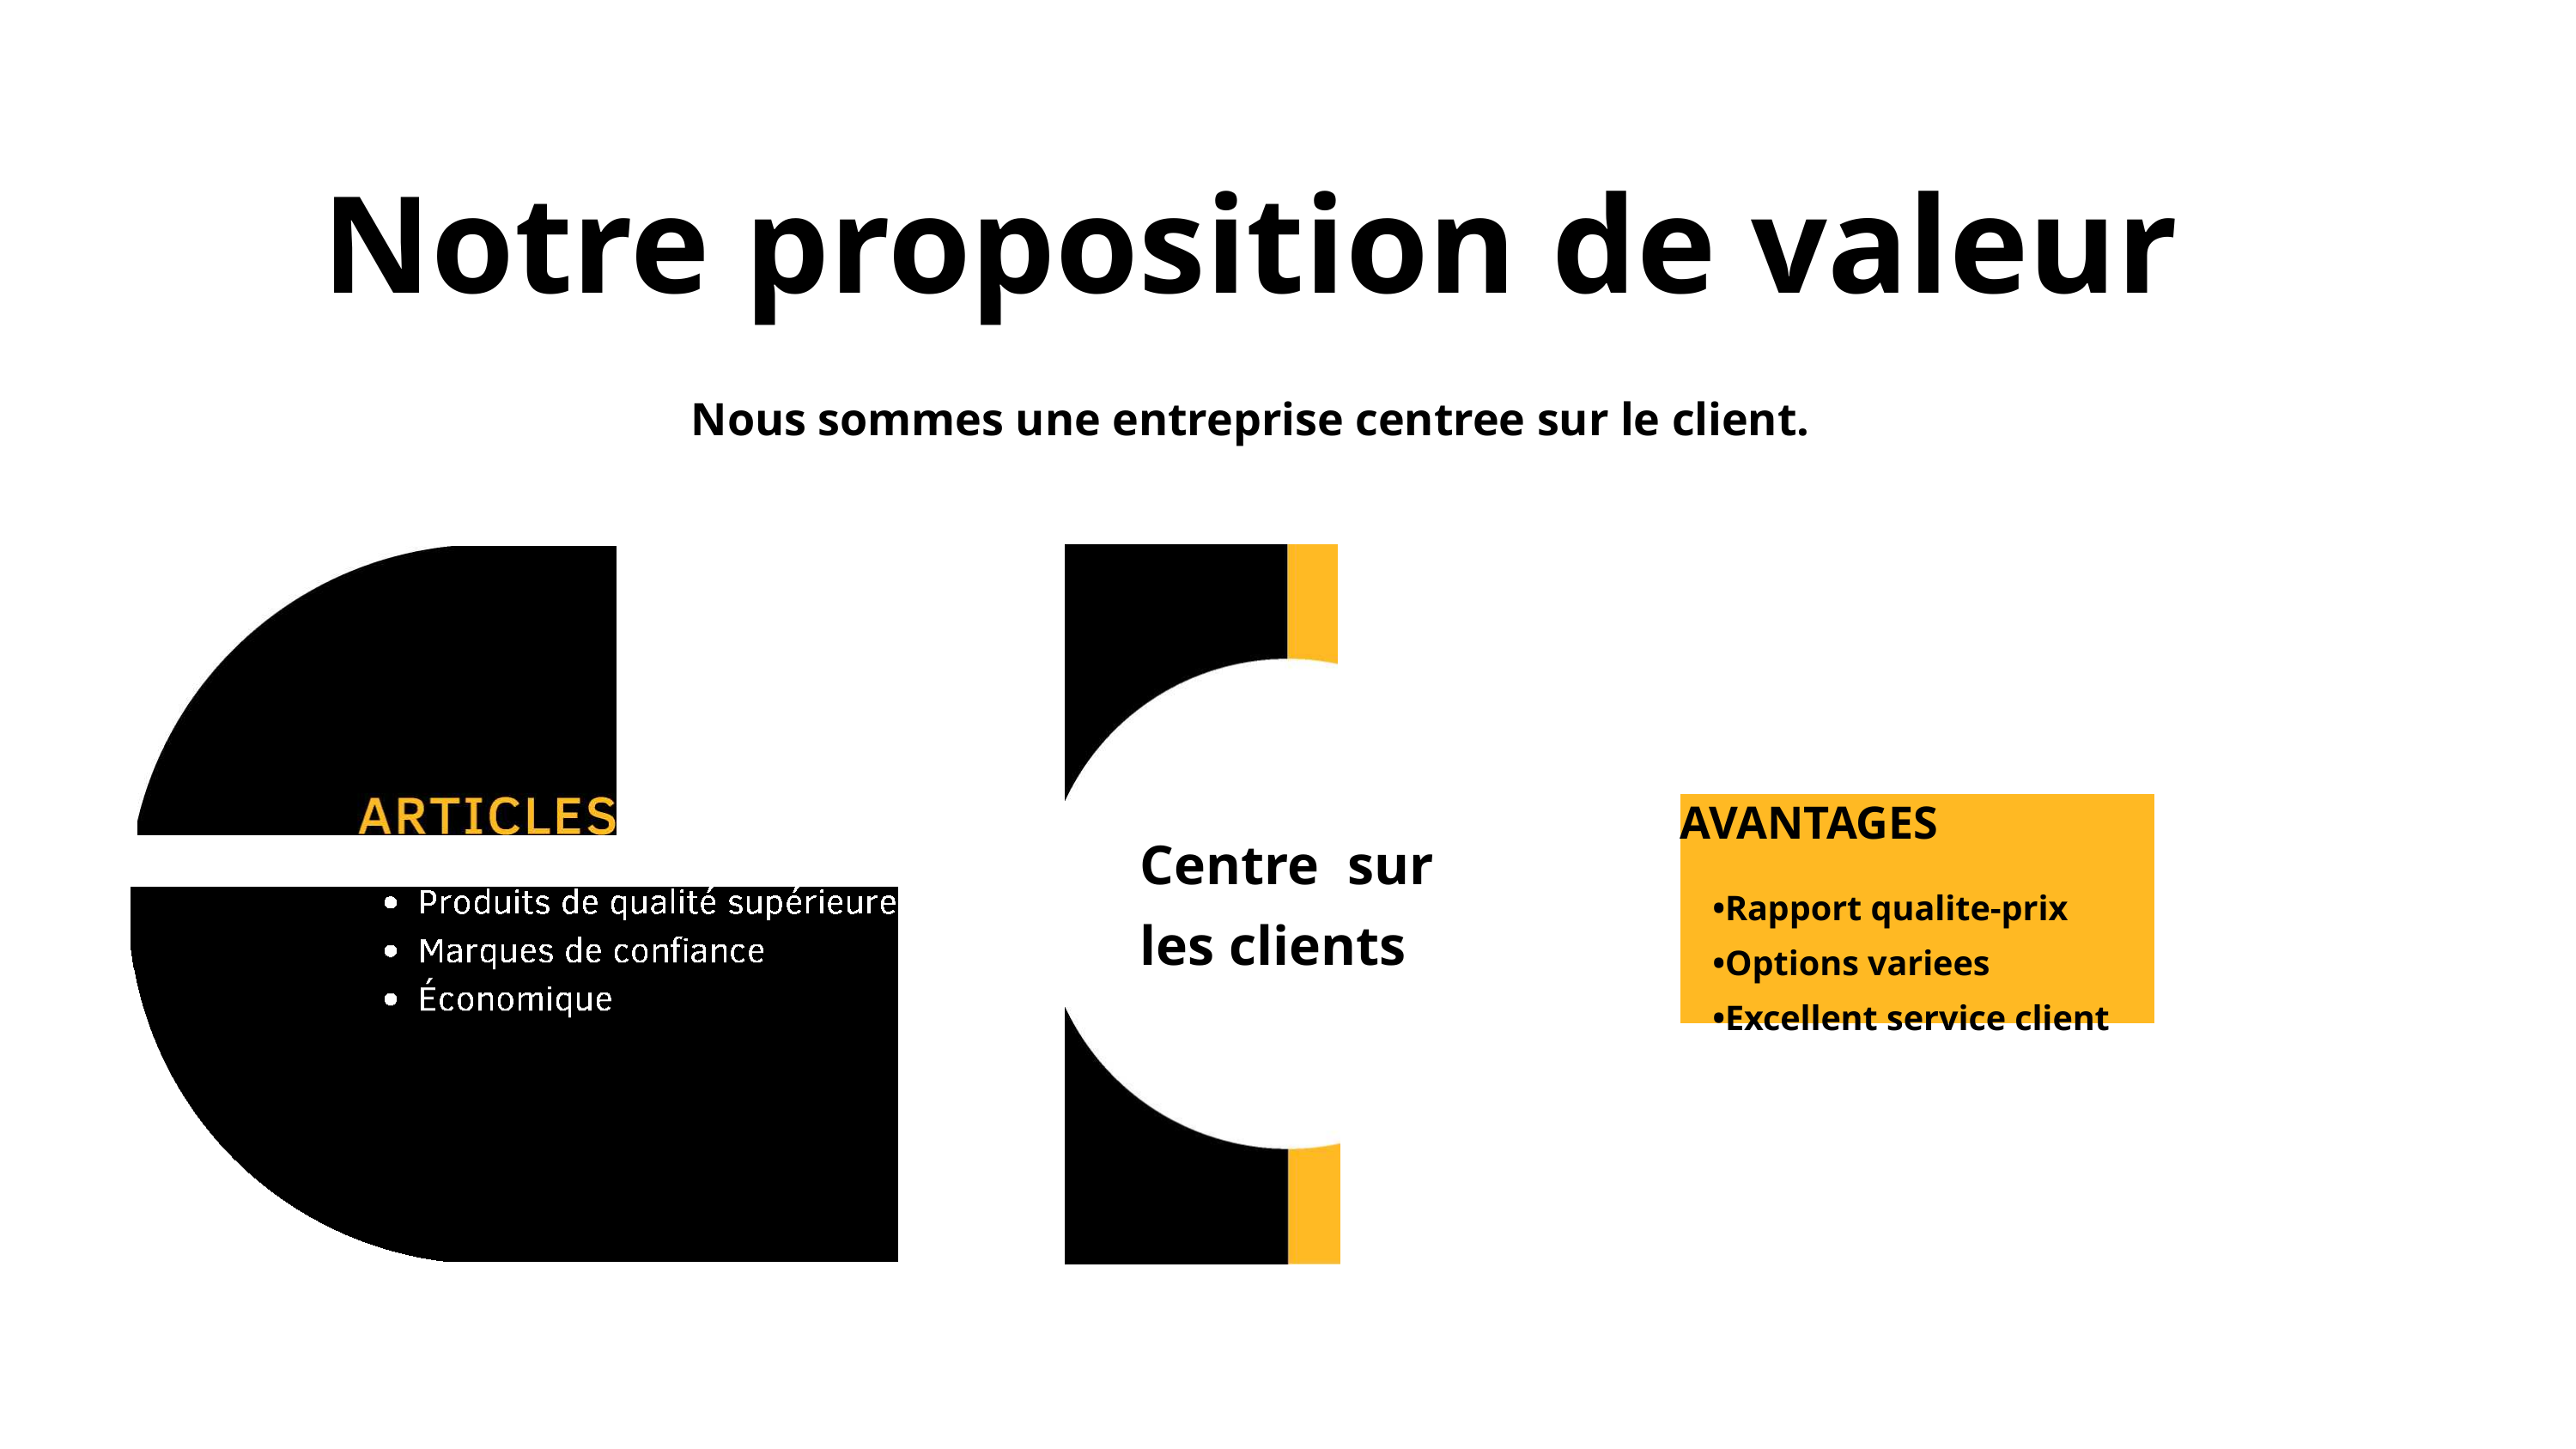

Notre proposition de valeur
Nous sommes une entreprise centree sur le client.
AVANTAGES
•Rapport qualite-prix
•Options variees
•Excellent service client
Centre sur les clients